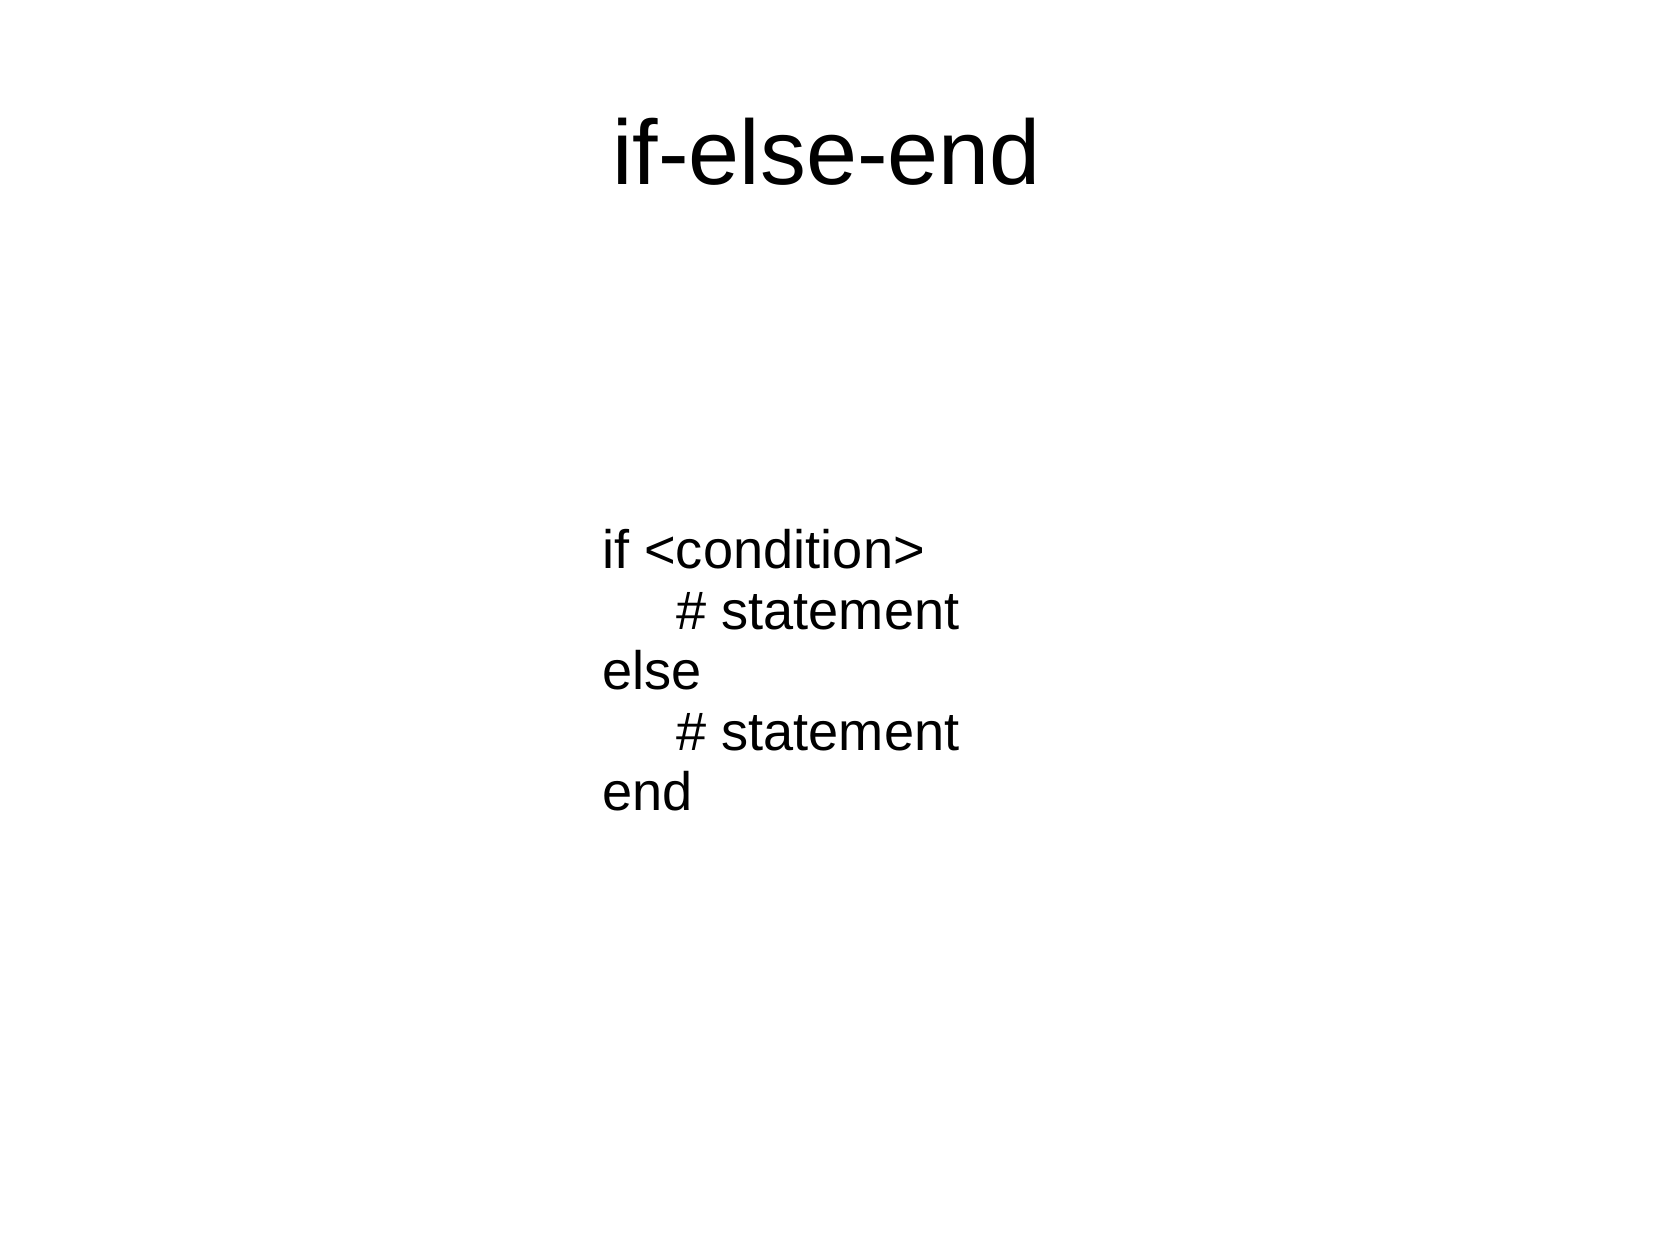

# if-else-end
if <condition>
	# statement
else
	# statement
end